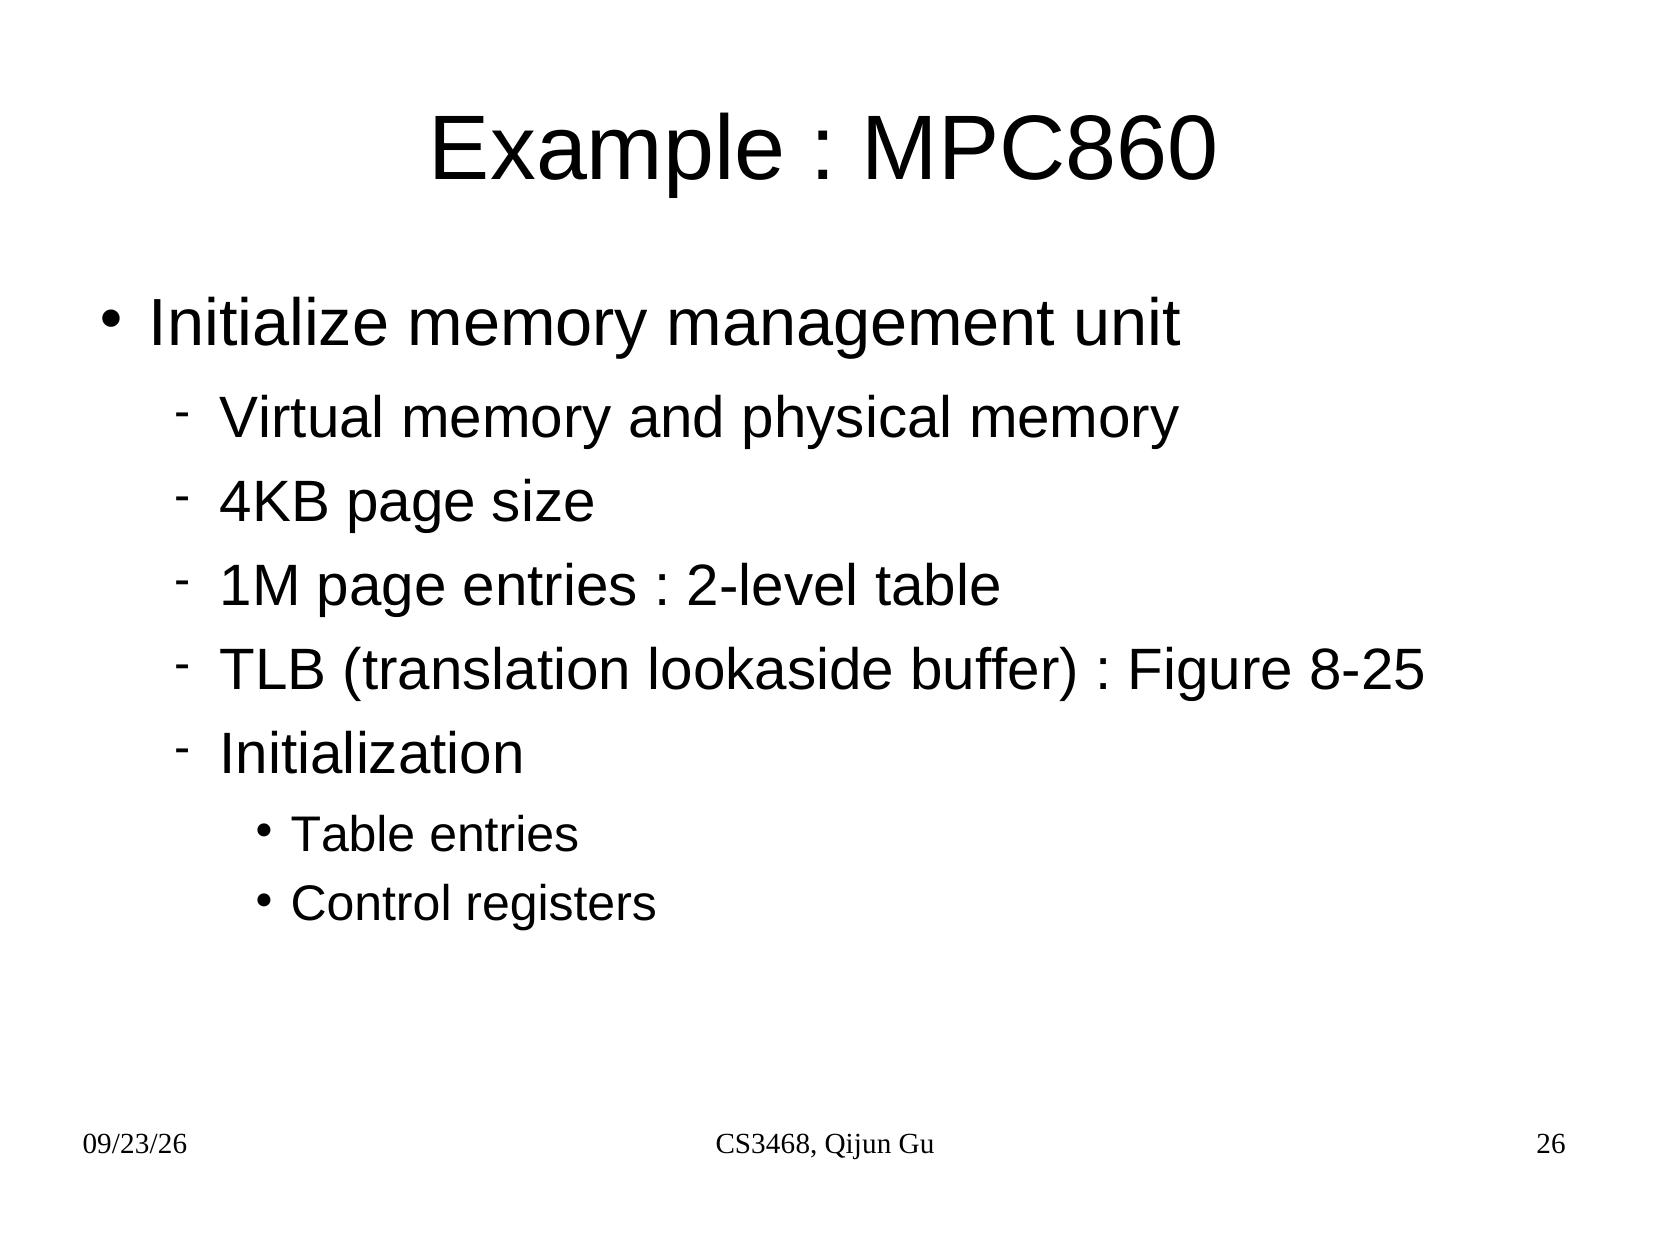

# Example : MPC860
Initialize memory management unit
Virtual memory and physical memory
4KB page size
1M page entries : 2-level table
TLB (translation lookaside buffer) : Figure 8-25
Initialization
Table entries
Control registers
CS3468, Qijun Gu
26